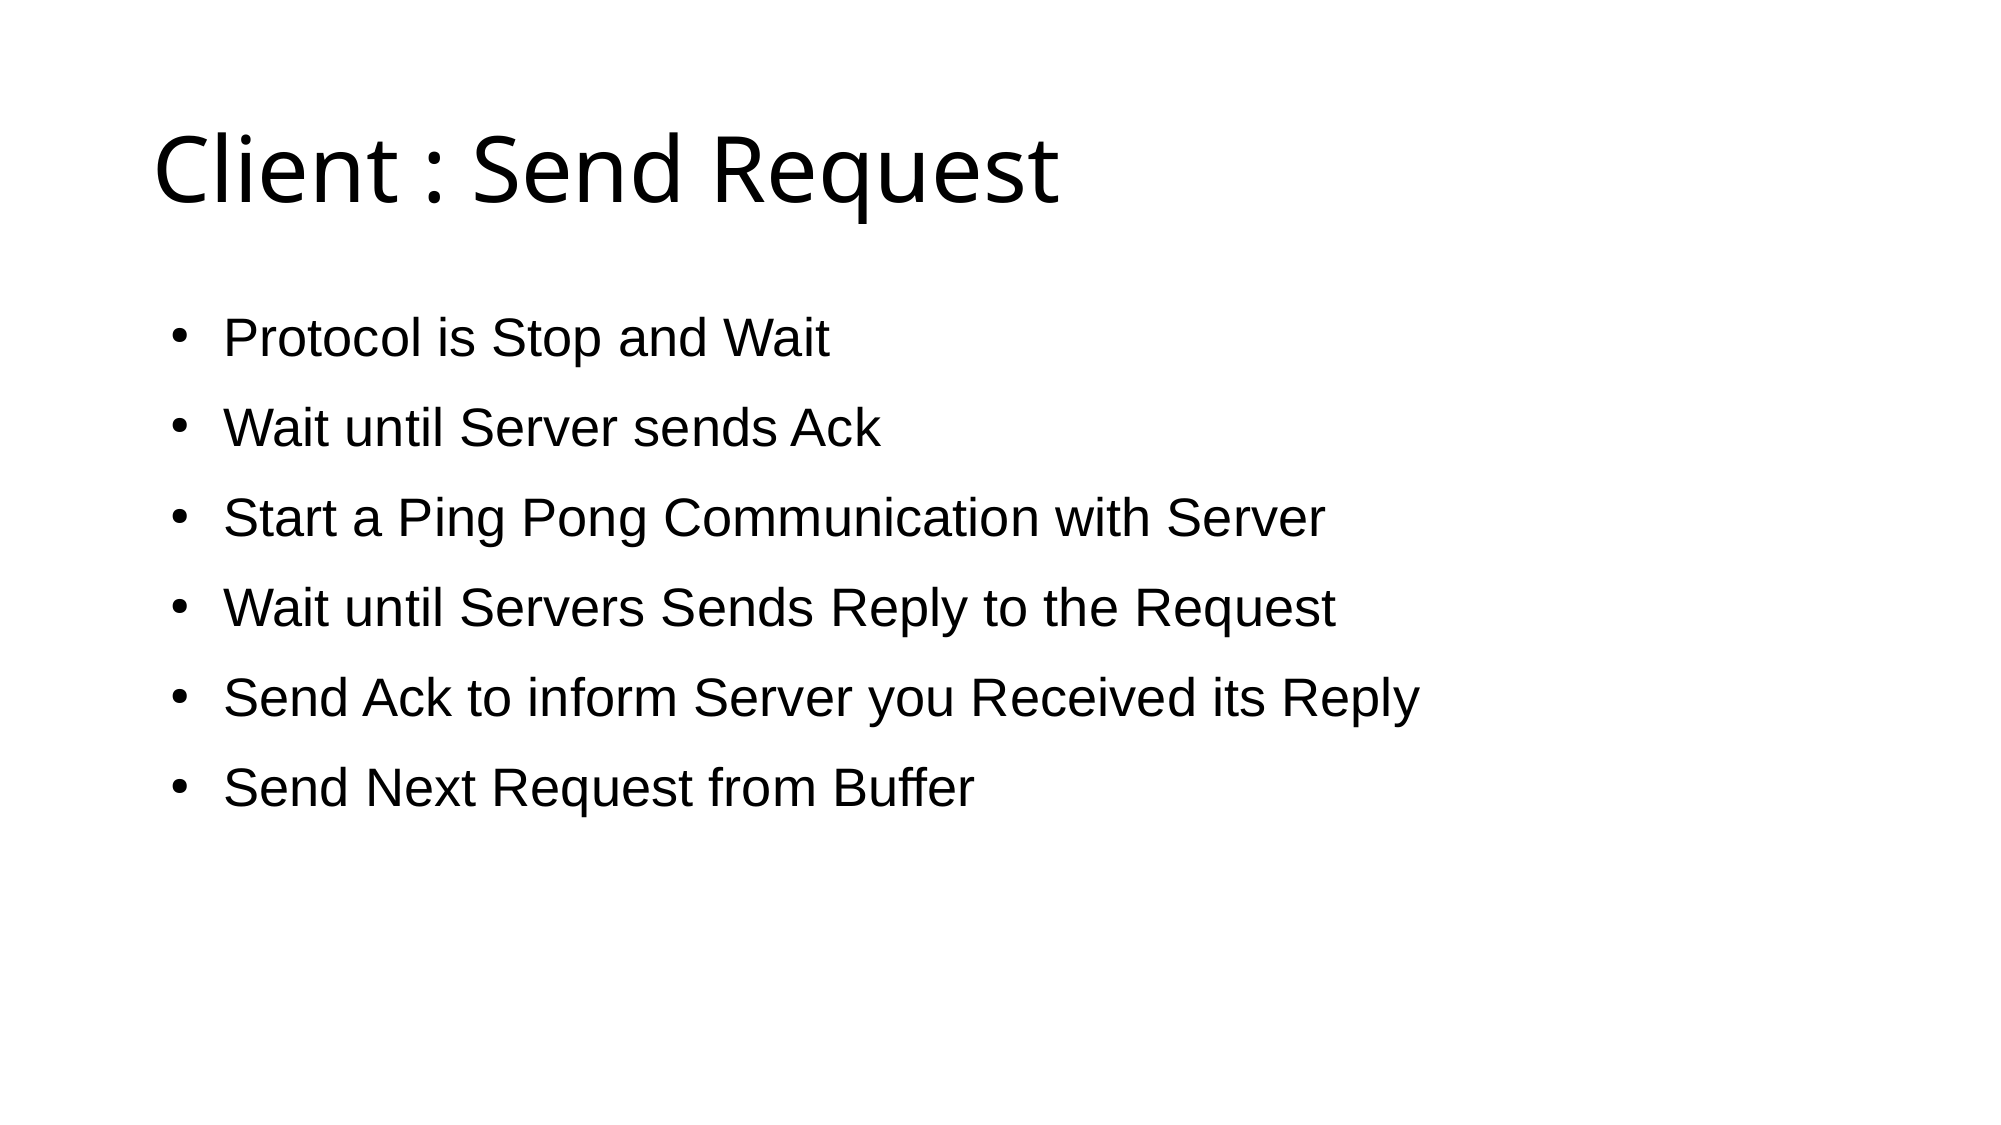

# Client : Send Request
Protocol is Stop and Wait
Wait until Server sends Ack
Start a Ping Pong Communication with Server
Wait until Servers Sends Reply to the Request
Send Ack to inform Server you Received its Reply
Send Next Request from Buffer